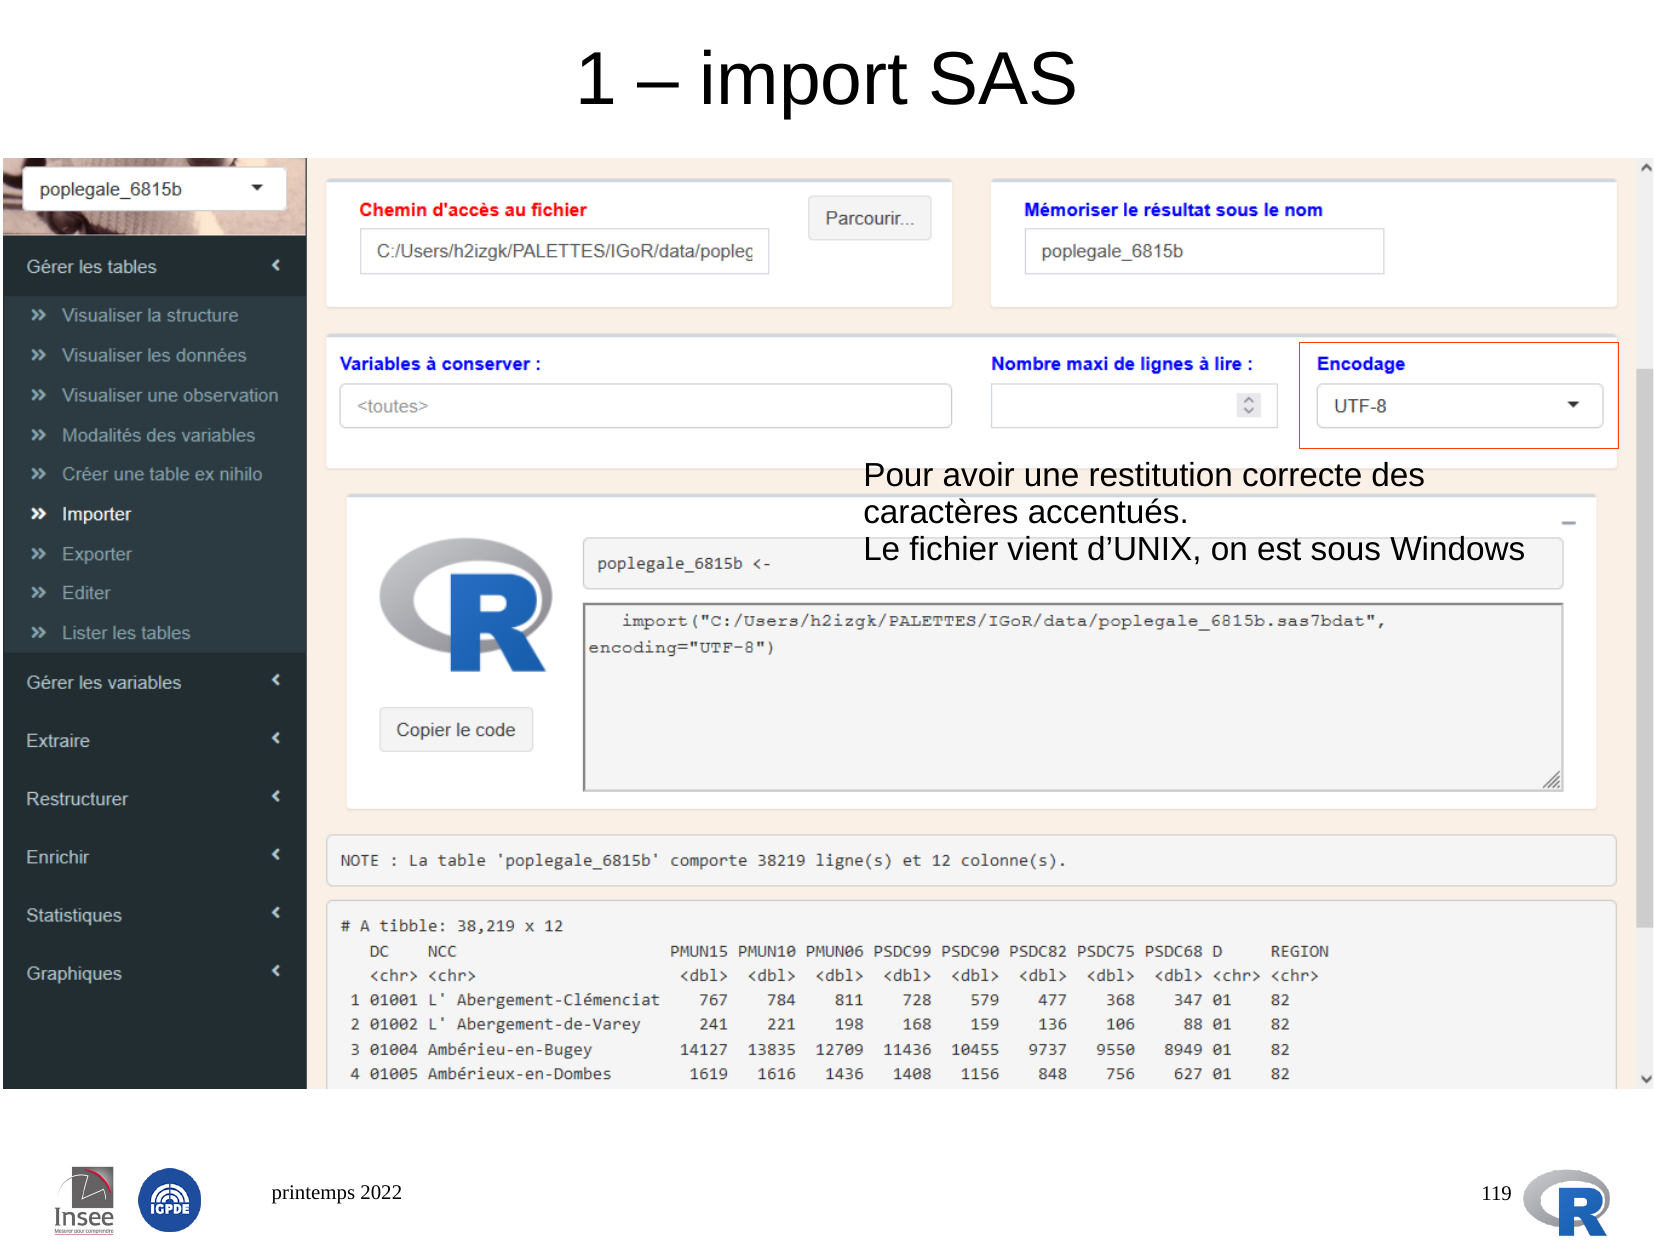

# 1 – import SAS
Pour avoir une restitution correcte des
caractères accentués.
Le fichier vient d’UNIX, on est sous Windows
printemps 2022
119